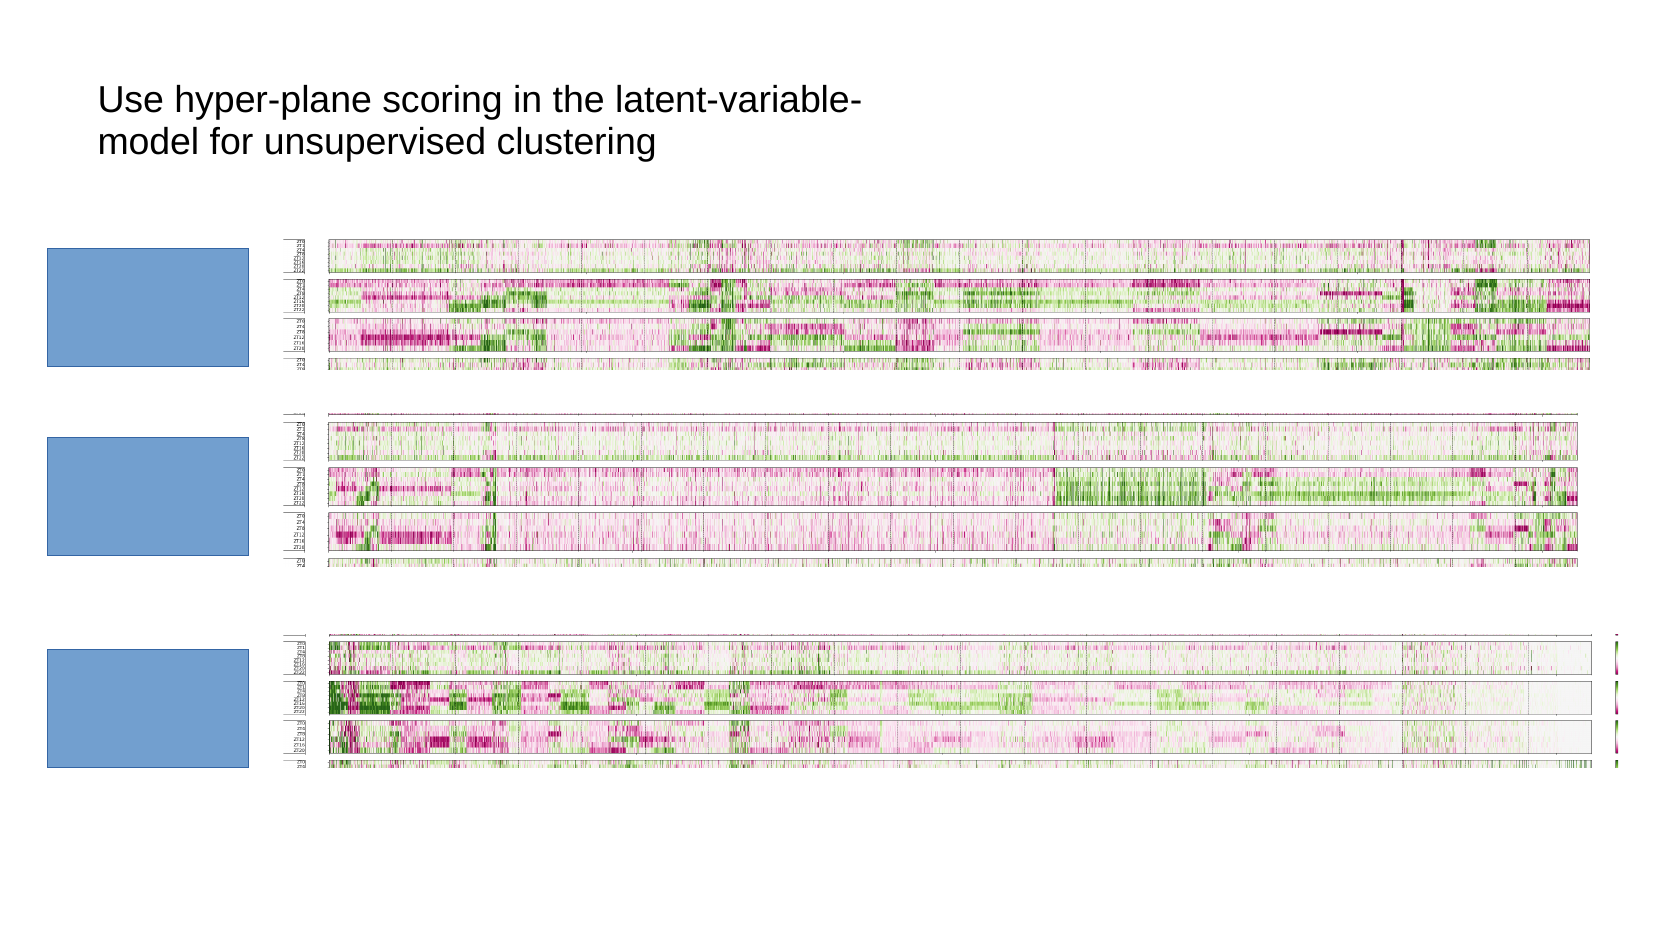

Use hyper-plane scoring in the latent-variable-model for unsupervised clustering